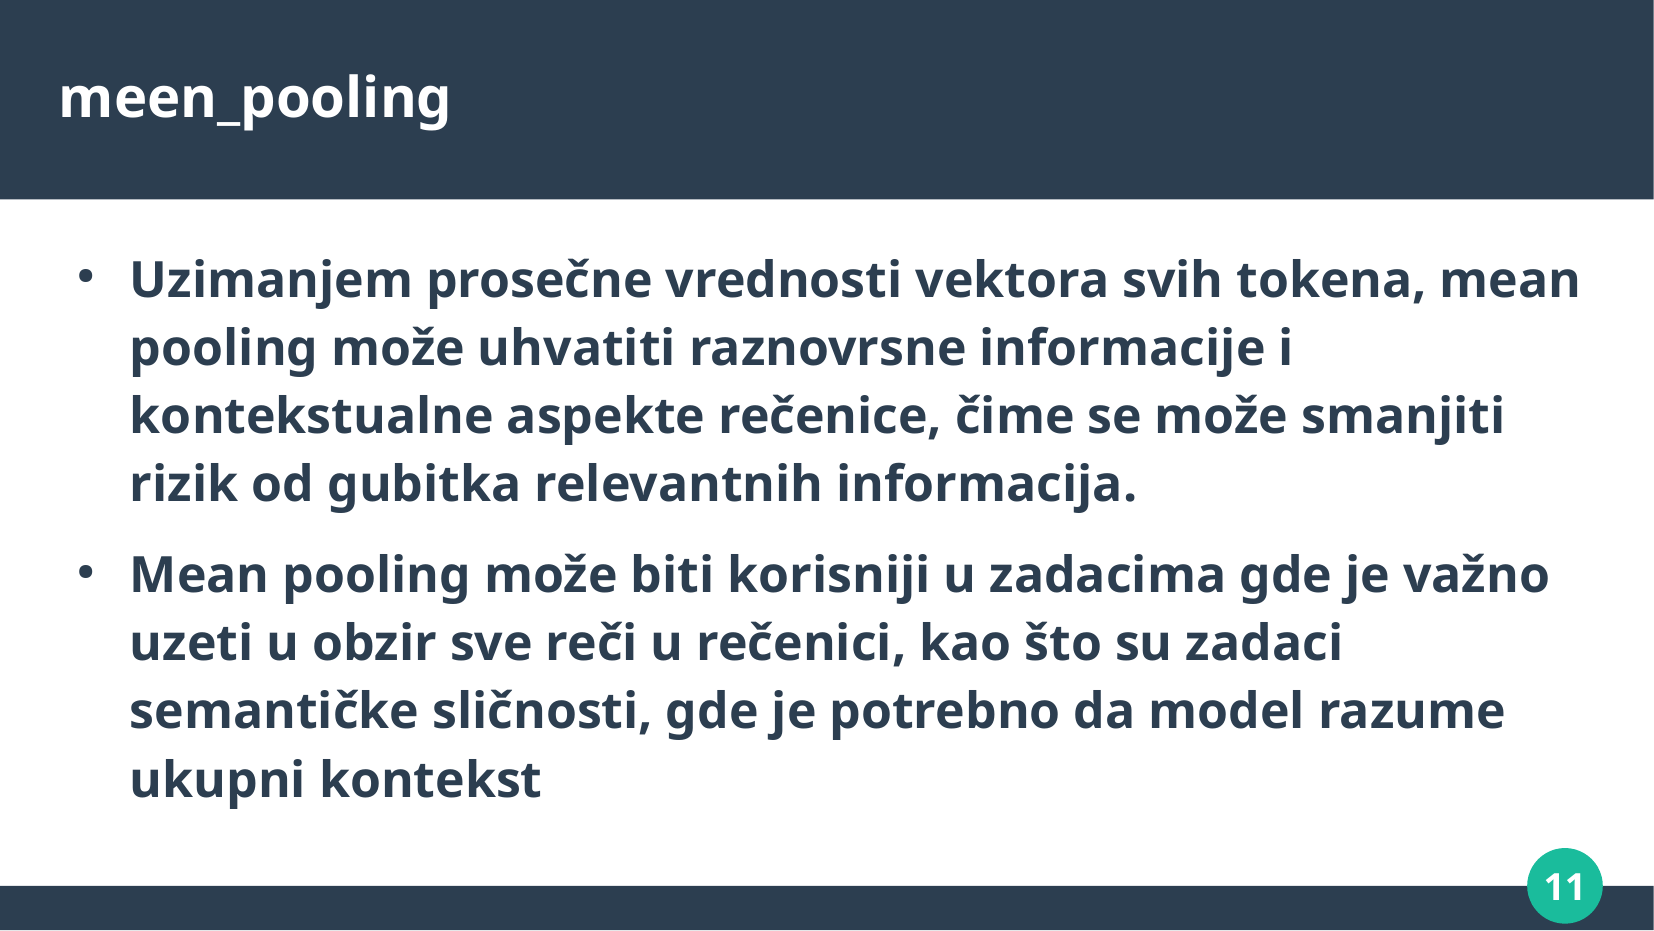

# meen_pooling
Uzimanjem prosečne vrednosti vektora svih tokena, mean pooling može uhvatiti raznovrsne informacije i kontekstualne aspekte rečenice, čime se može smanjiti rizik od gubitka relevantnih informacija.
Mean pooling može biti korisniji u zadacima gde je važno uzeti u obzir sve reči u rečenici, kao što su zadaci semantičke sličnosti, gde je potrebno da model razume ukupni kontekst